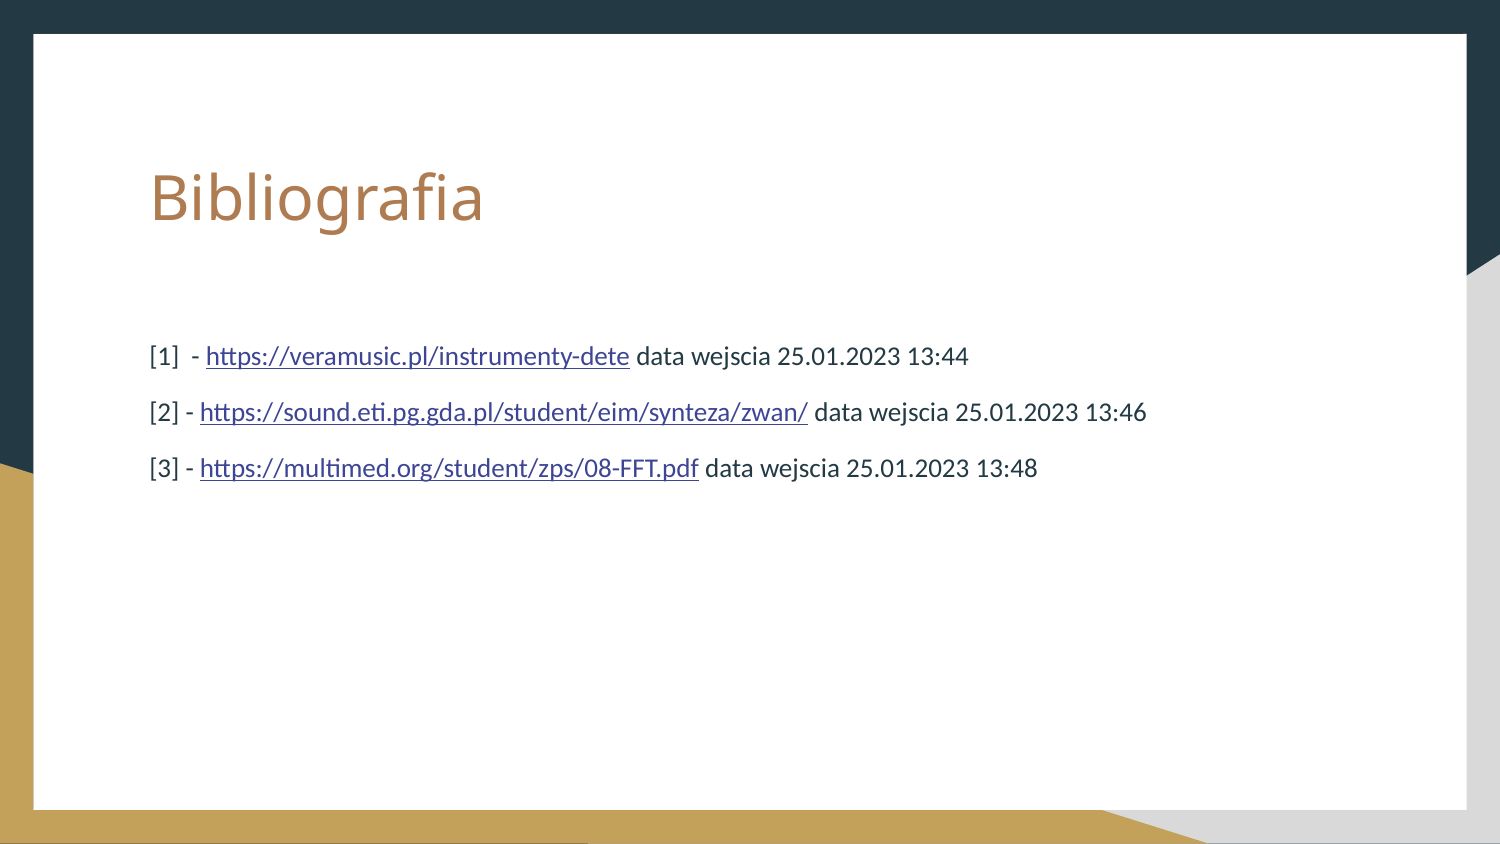

# Bibliografia
[1] - https://veramusic.pl/instrumenty-dete data wejscia 25.01.2023 13:44
[2] - https://sound.eti.pg.gda.pl/student/eim/synteza/zwan/ data wejscia 25.01.2023 13:46
[3] - https://multimed.org/student/zps/08-FFT.pdf data wejscia 25.01.2023 13:48